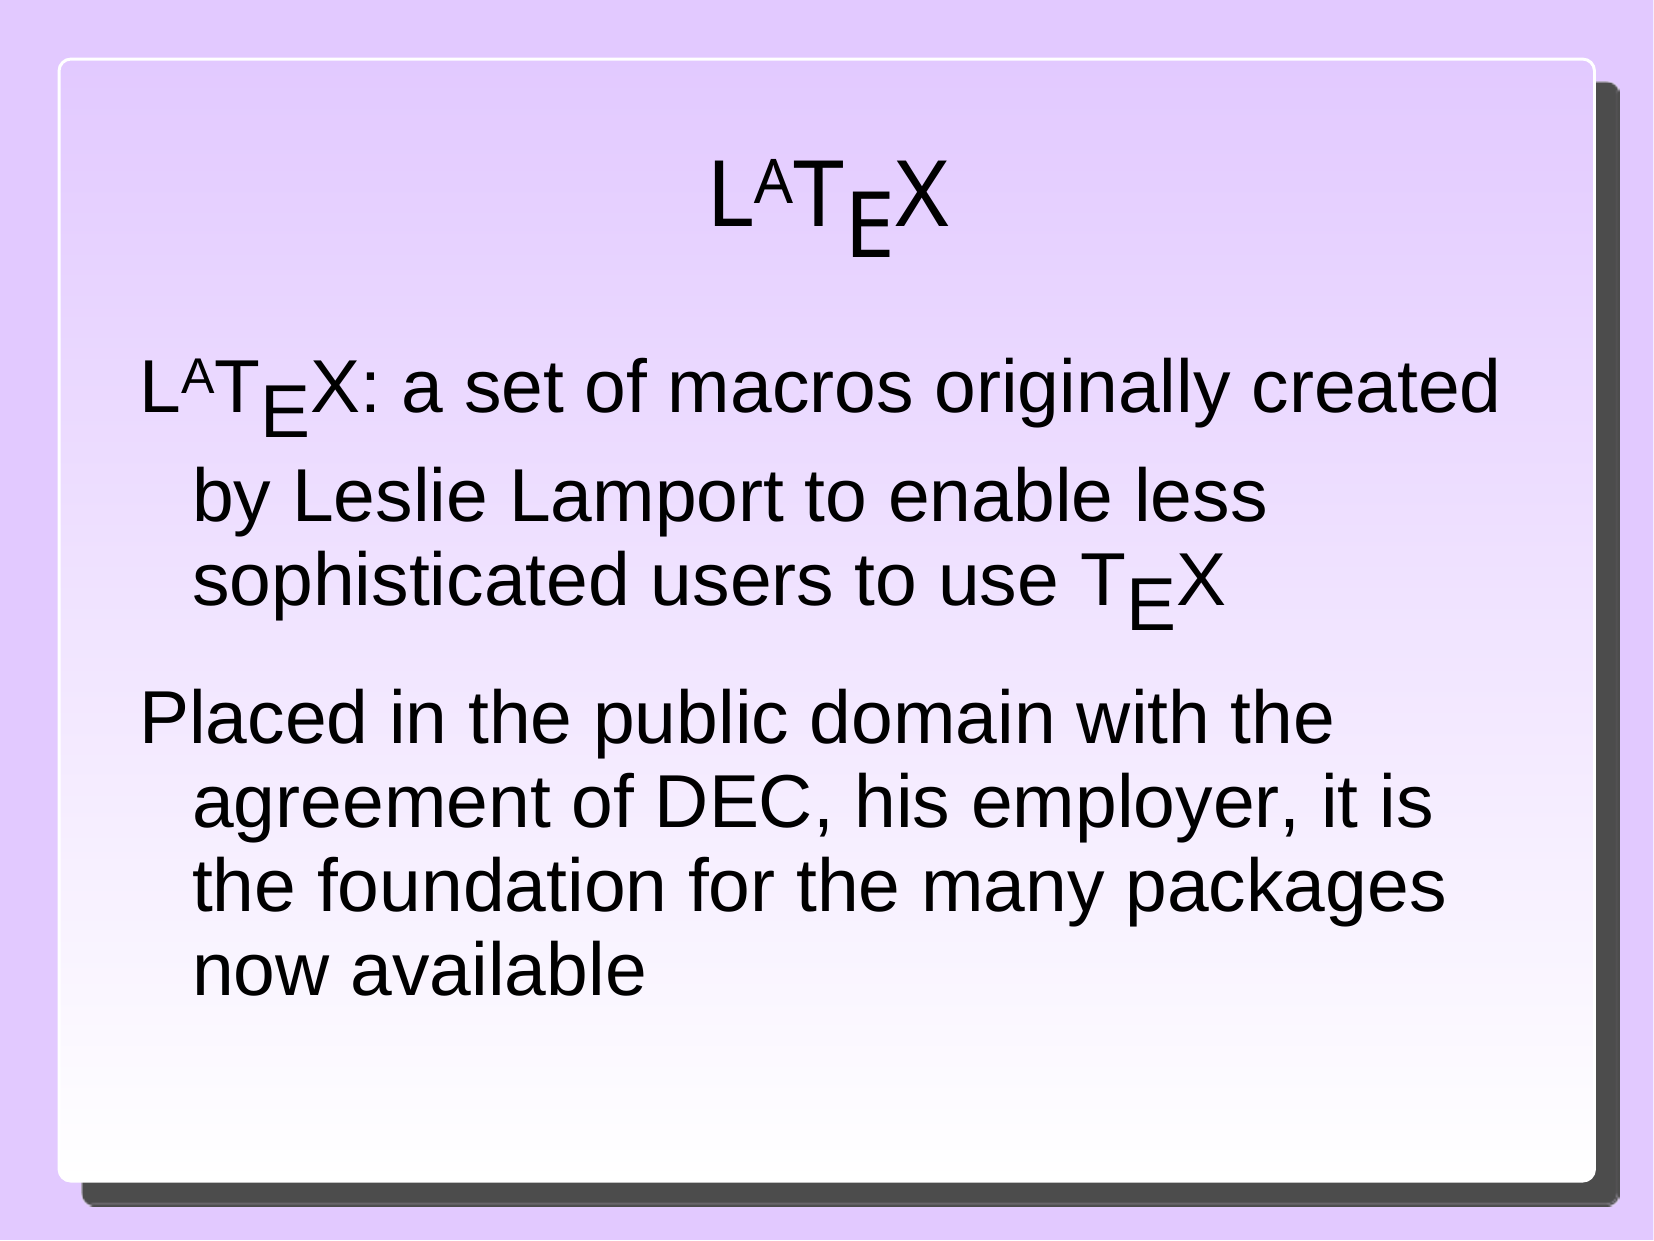

# LATEX
LATEX: a set of macros originally created by Leslie Lamport to enable less sophisticated users to use TEX
Placed in the public domain with the agreement of DEC, his employer, it is the foundation for the many packages now available